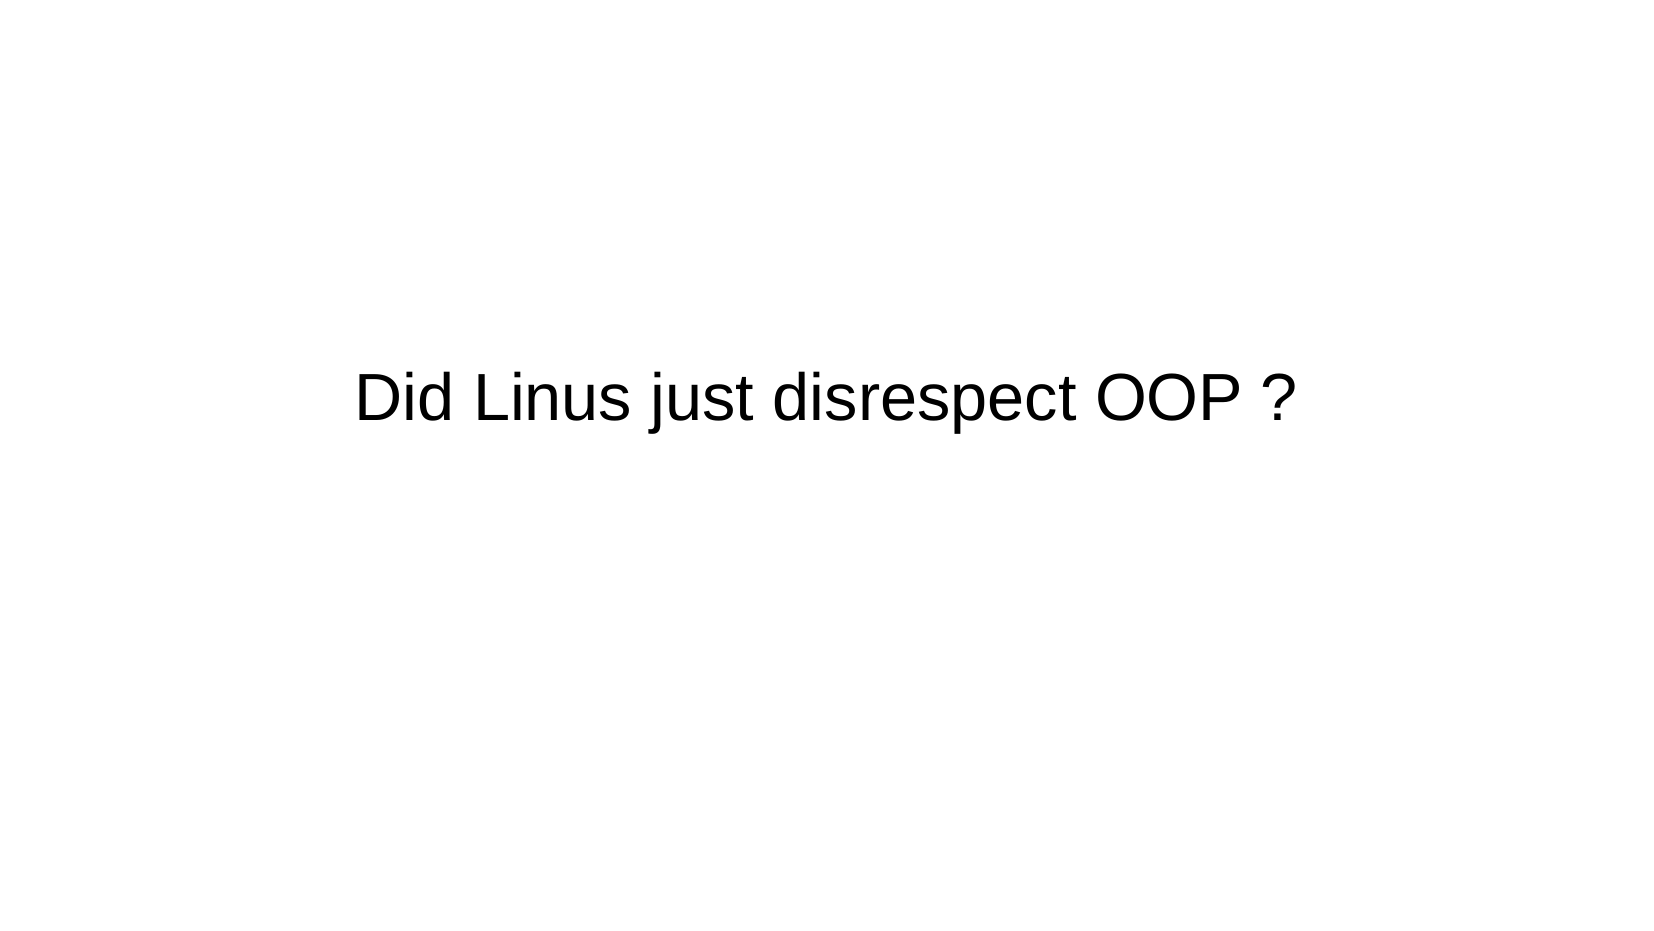

# Did Linus just disrespect OOP ?